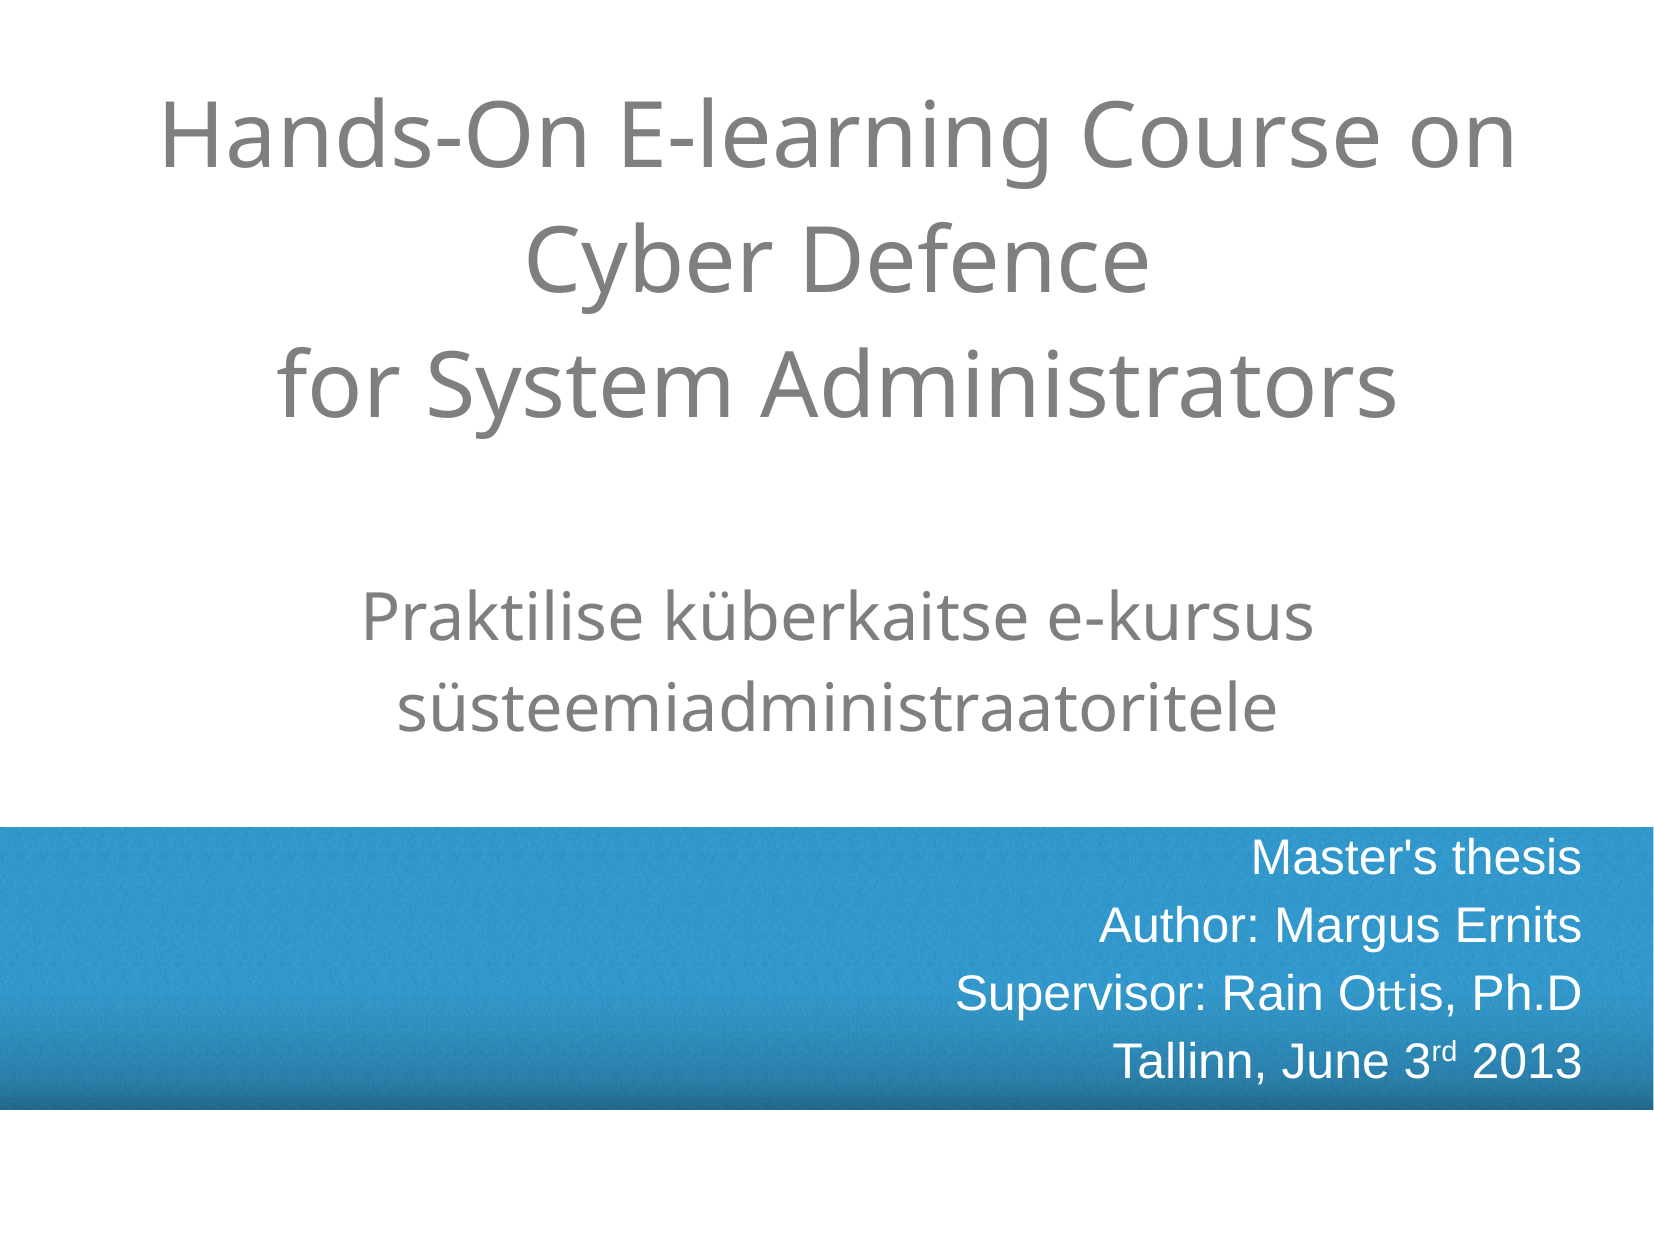

# Hands-On E-learning Course on Cyber Defence for System Administrators Praktilise küberkaitse e-kursus süsteemiadministraatoritele
Master's thesis
Author: Margus Ernits
Supervisor: Rain Ois, Ph.D
Tallinn, June 3rd 2013